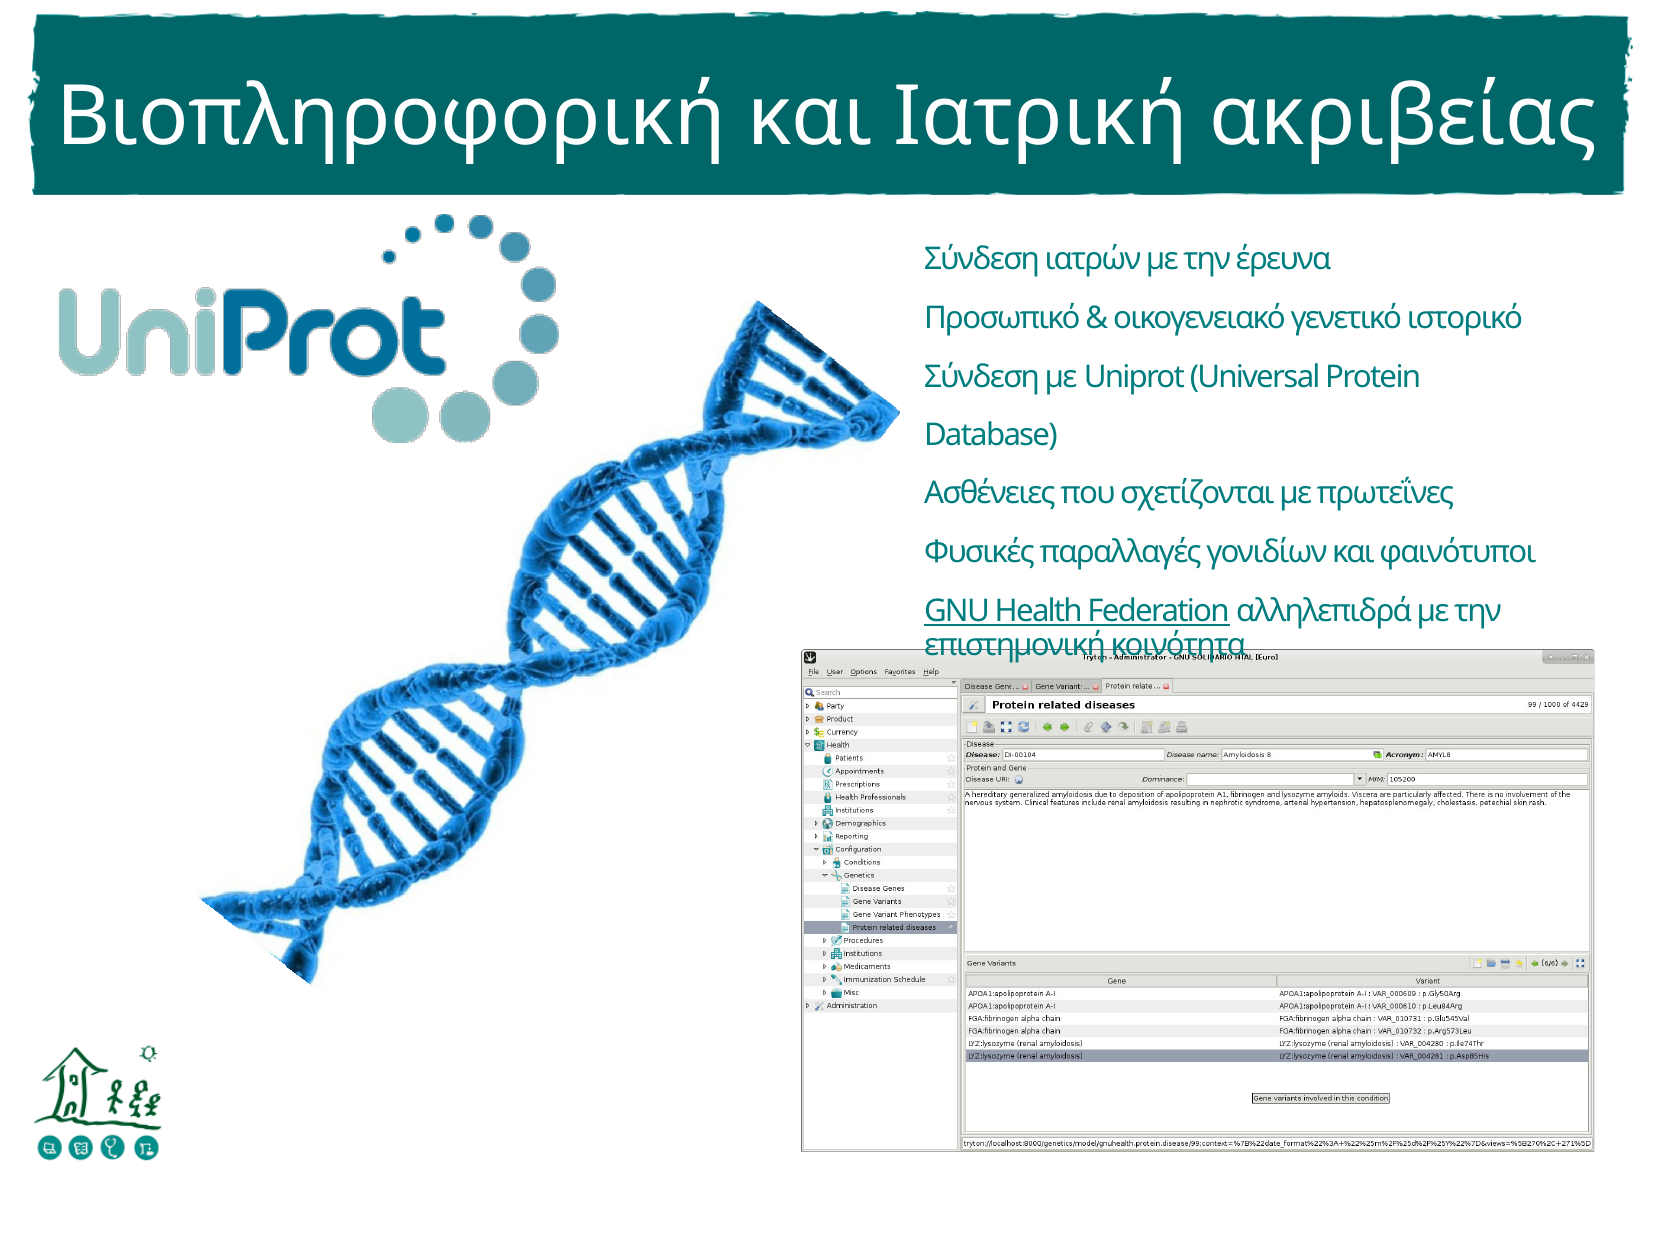

# Βιοπληροφορική και Ιατρική ακριβείας
Σύνδεση ιατρών με την έρευνα
Προσωπικό & οικογενειακό γενετικό ιστορικό
Σύνδεση με Uniprot (Universal Protein Database)
Ασθένειες που σχετίζονται με πρωτεΐνες
Φυσικές παραλλαγές γονιδίων και φαινότυποι
GNU Health Federation αλληλεπιδρά με την επιστημονική κοινότητα